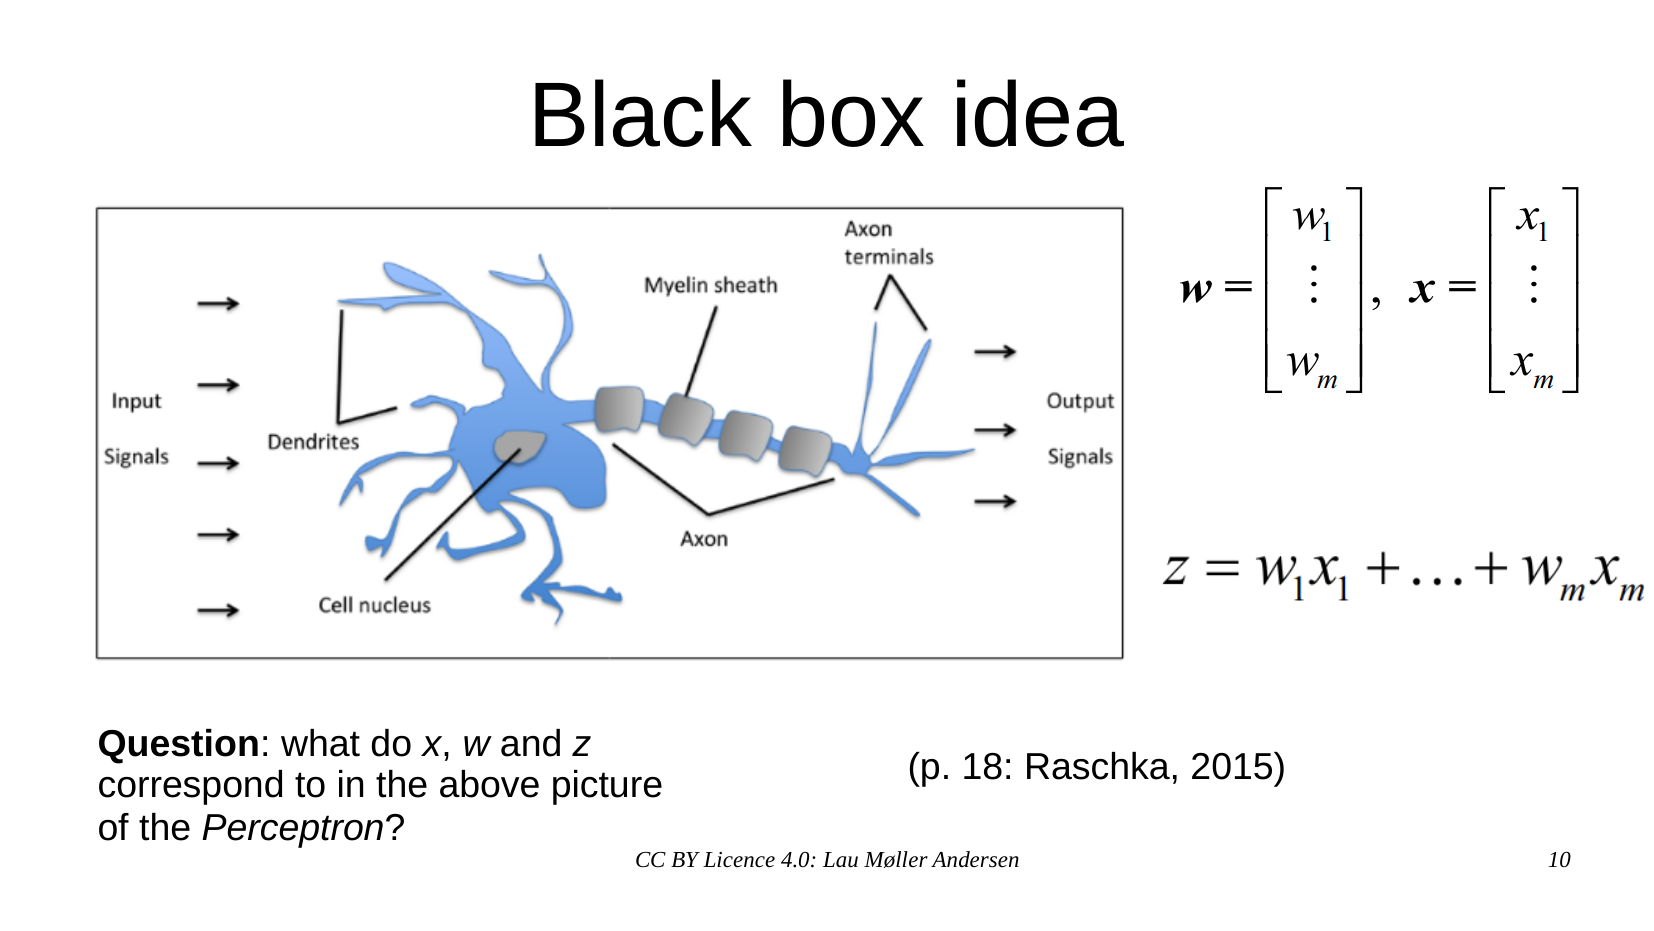

# Black box idea
Question: what do x, w and z correspond to in the above picture of the Perceptron?
(p. 18: Raschka, 2015)
CC BY Licence 4.0: Lau Møller Andersen
10